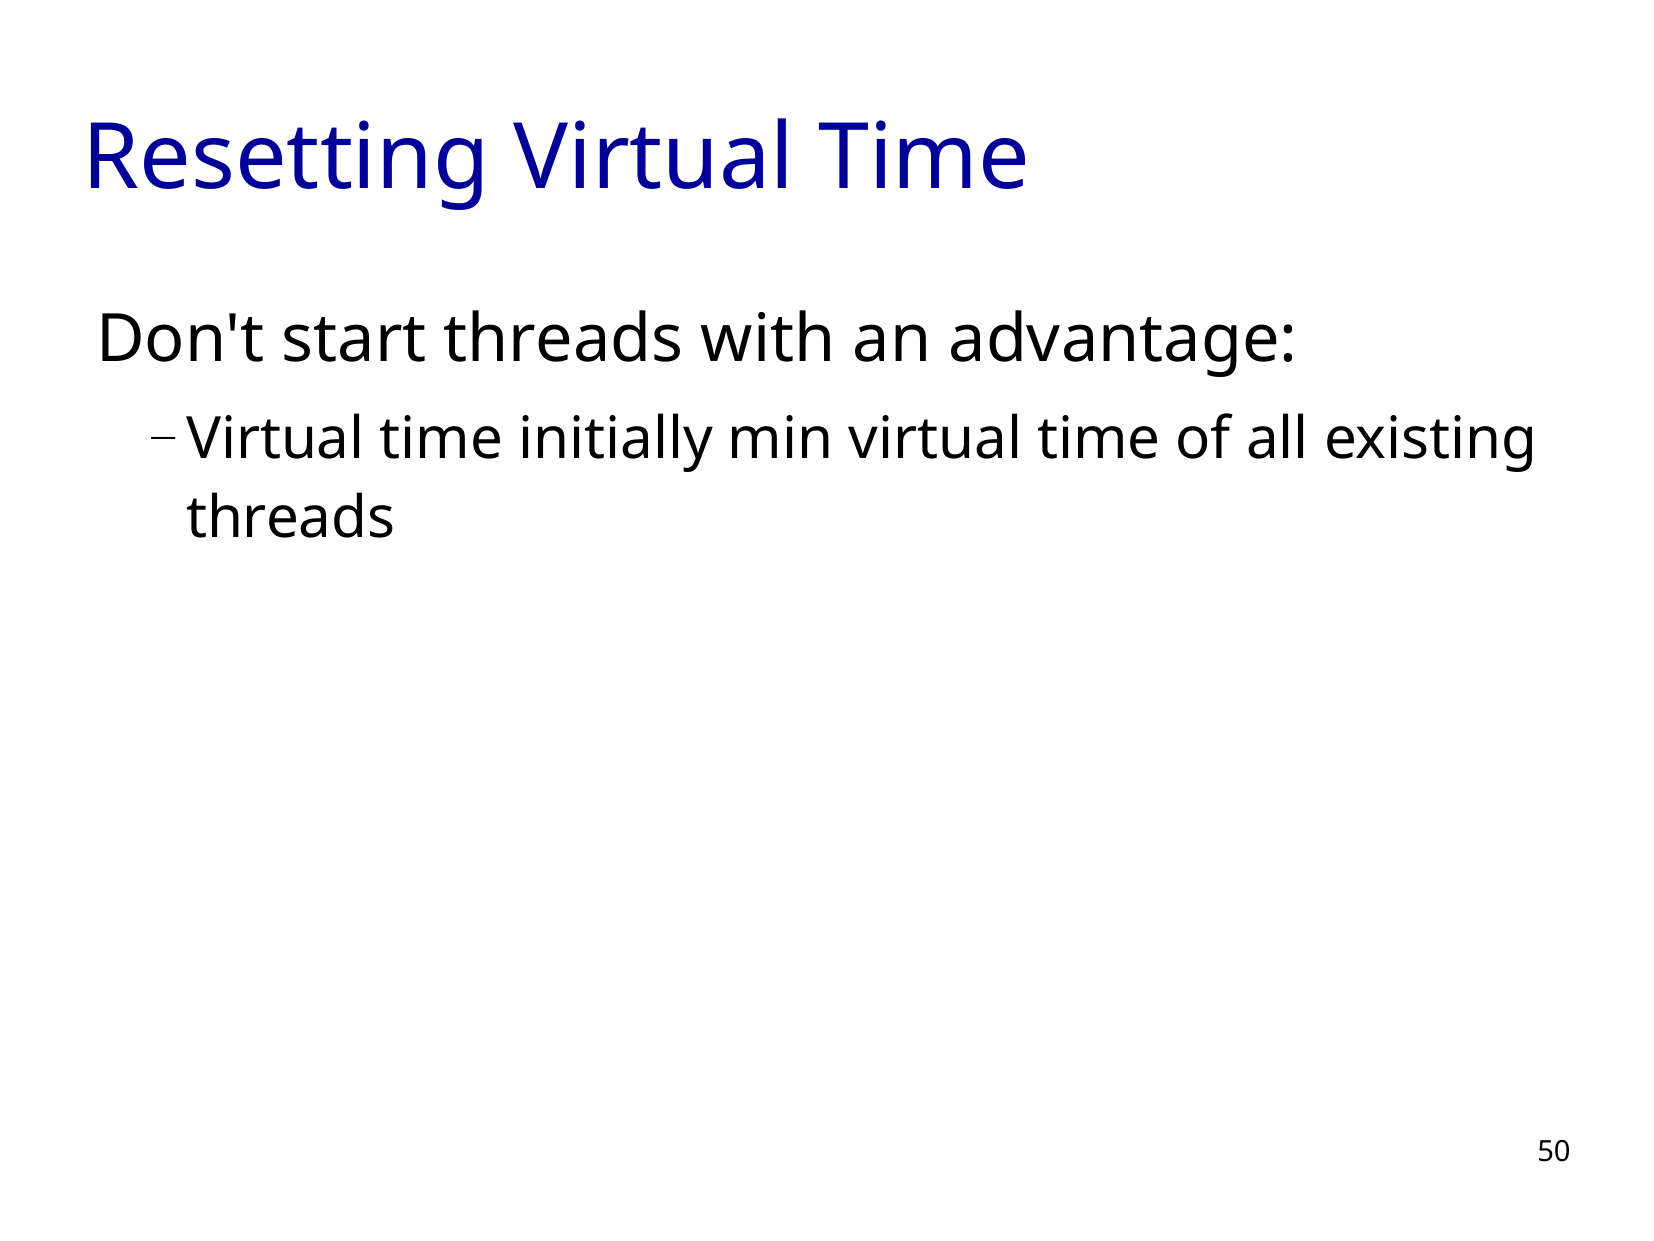

# Resetting Virtual Time
Don't start threads with an advantage:
Virtual time initially min virtual time of all existing threads
50